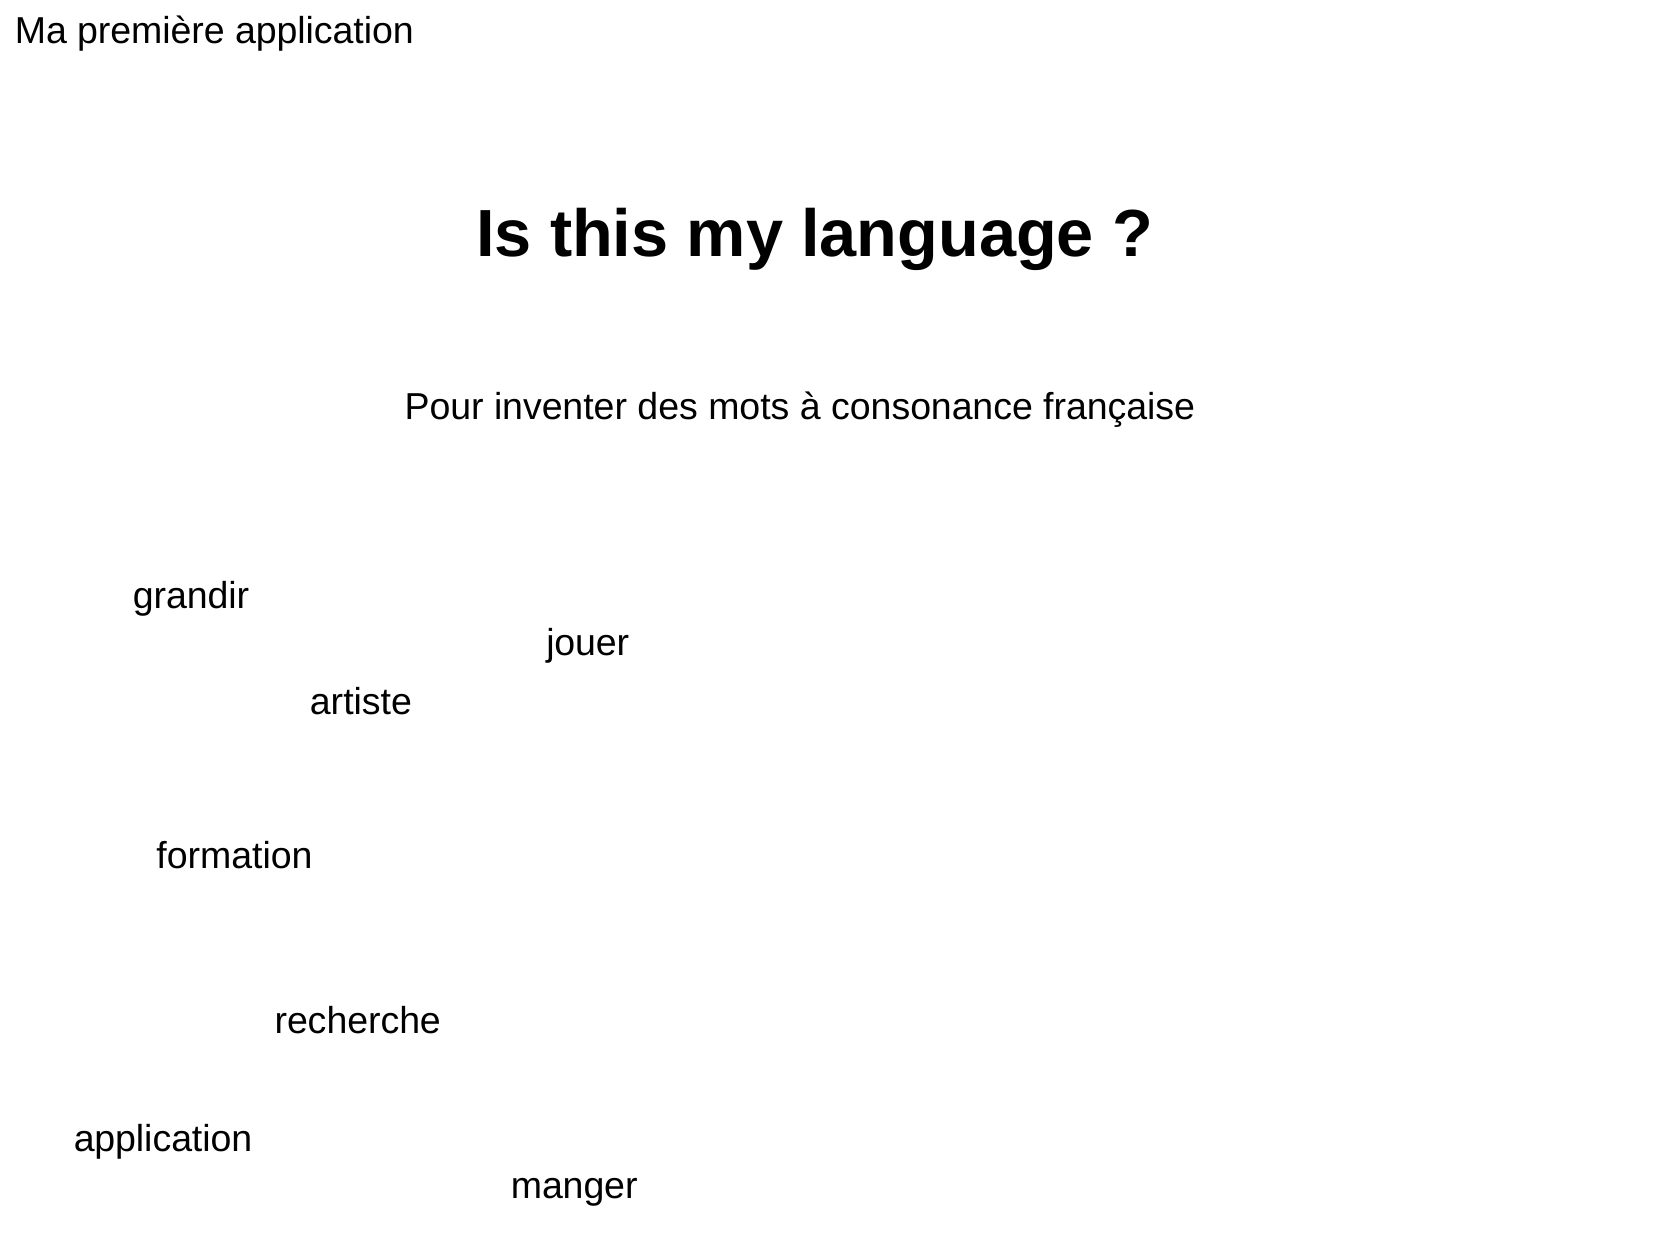

Ma première application
						 Is this my language ?
Pour inventer des mots à consonance française
grandir
jouer
artiste
formation
recherche
application
manger